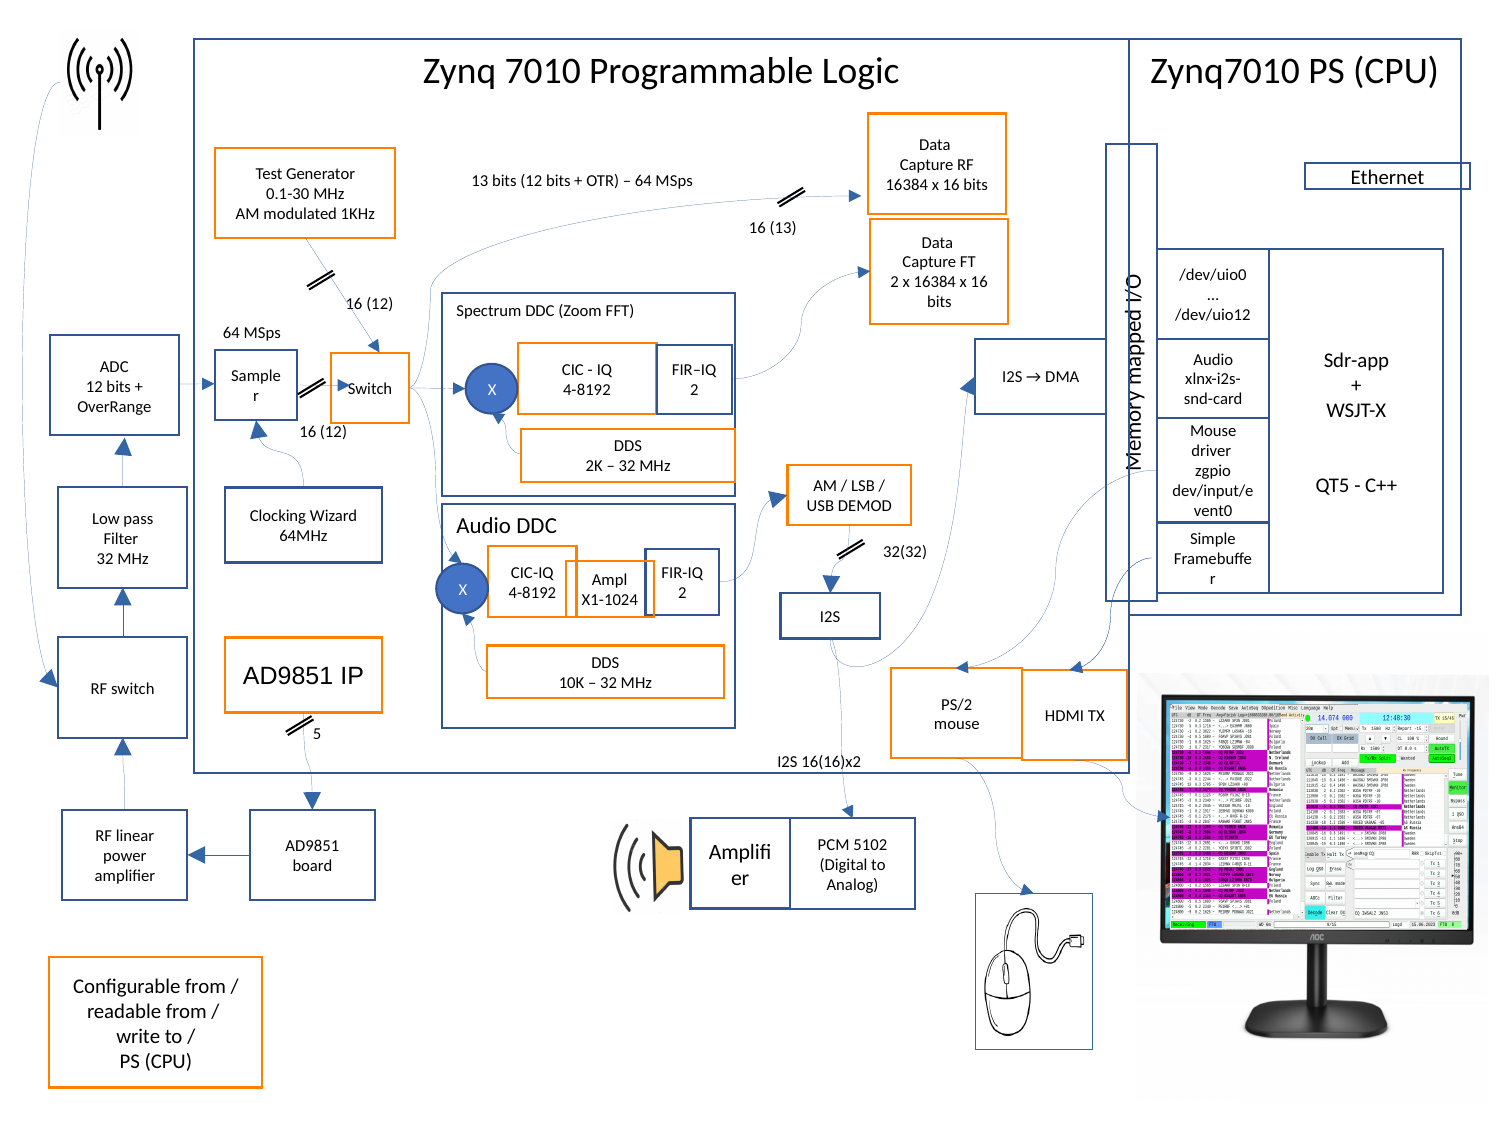

Zynq 7010 Programmable Logic
Zynq7010 PS (CPU)
Data
Capture RF
16384 x 16 bits
Test Generator
0.1-30 MHz
AM modulated 1KHz
13 bits (12 bits + OTR) – 64 MSps
Ethernet
16 (13)
Data
Capture FT
2 x 16384 x 16 bits
/dev/uio0
…
/dev/uio12
Sdr-app
+
WSJT-X
QT5 - C++
16 (12)
Spectrum DDC (Zoom FFT)
64 MSps
ADC
12 bits + OverRange
I2S → DMA
Audio
xlnx-i2s-snd-card
CIC - IQ
4-8192
FIR–IQ
2
Memory mapped I/O
Sampler
Switch
X
16 (12)
Mouse driver
zgpio dev/input/event0
DDS
2K – 32 MHz
AM / LSB / USB DEMOD
Low pass
Filter
32 MHz
Clocking Wizard
64MHz
Audio DDC
Simple Framebuffer
32(32)
CIC-IQ
4-8192
FIR-IQ
2
Ampl
X1-1024
X
I2S
RF switch
AD9851 IP
DDS
10K – 32 MHz
PS/2
mouse
HDMI TX
5
I2S 16(16)x2
RF linear power amplifier
AD9851 board
PCM 5102
(Digital to Analog)
Amplifier
Configurable from / readable from /
write to /
PS (CPU)